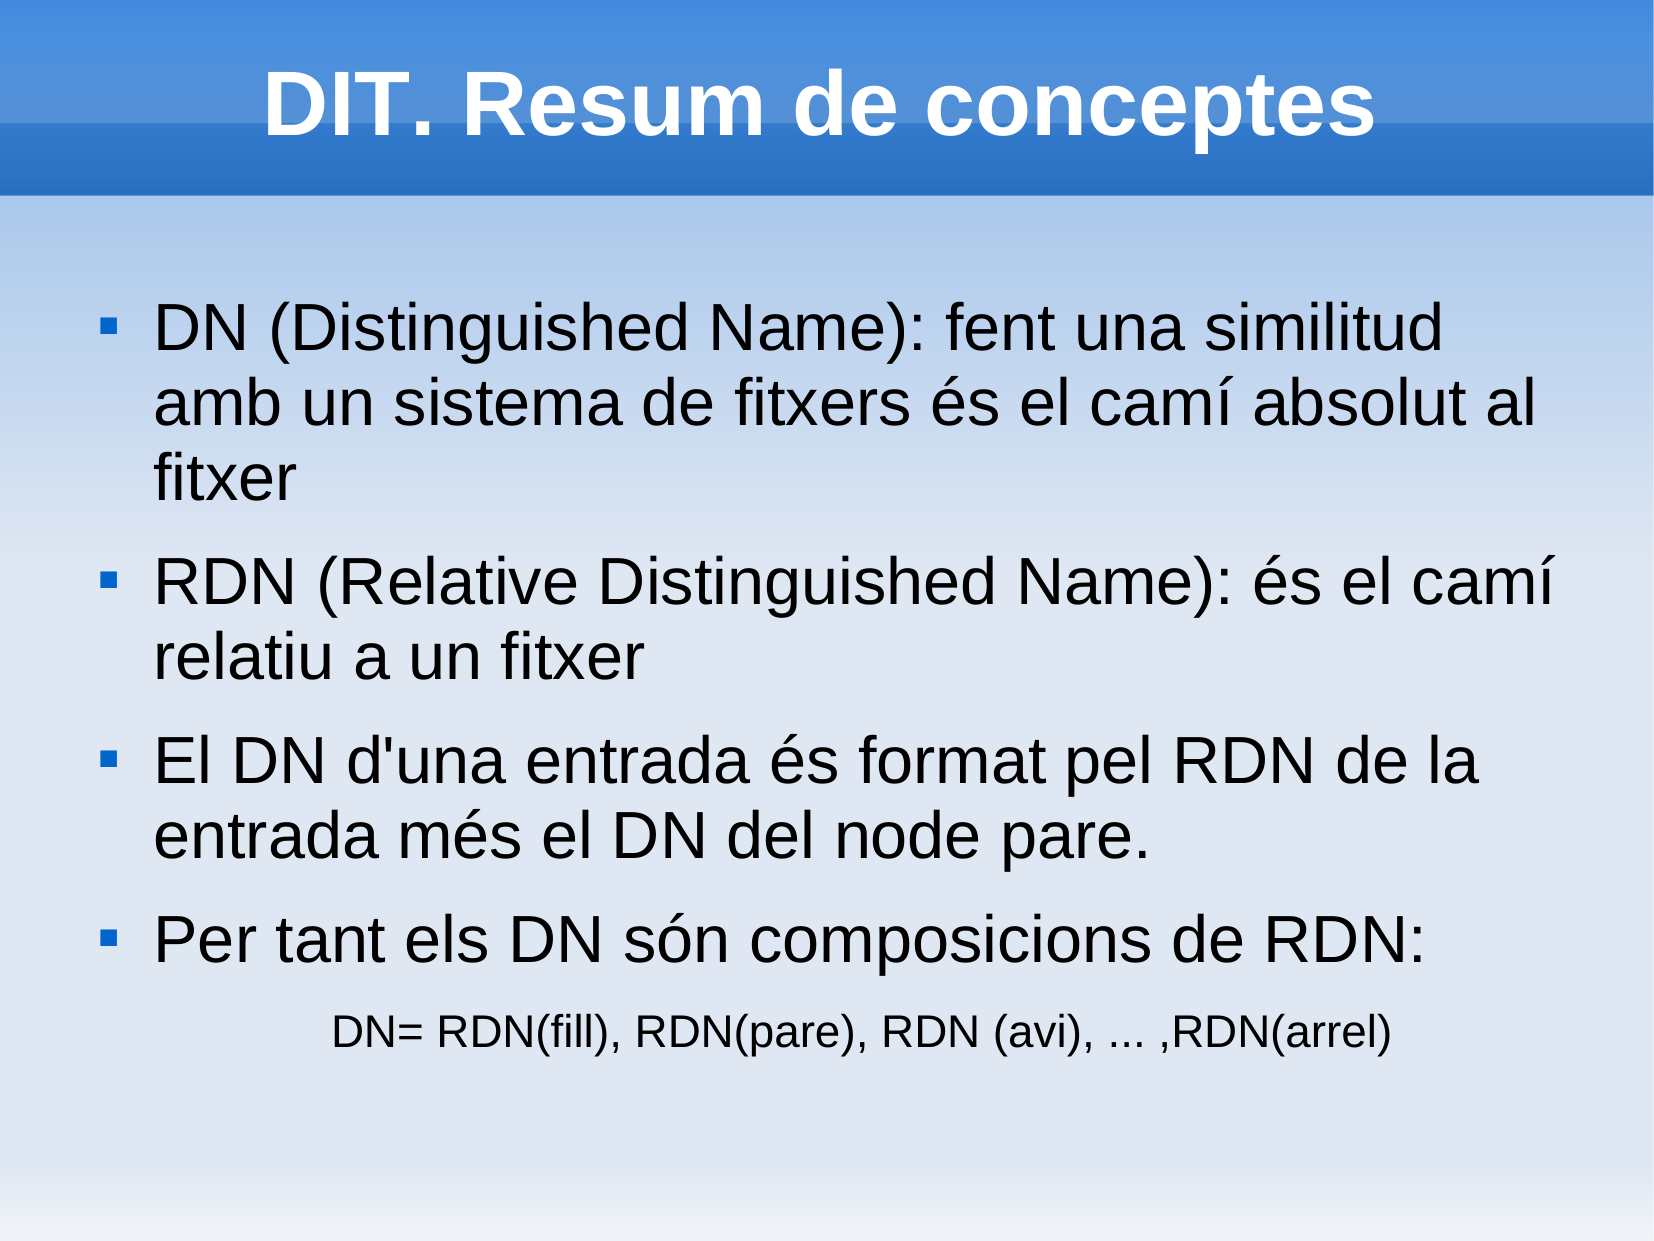

# DIT. Resum de conceptes
DN (Distinguished Name): fent una similitud amb un sistema de fitxers és el camí absolut al fitxer
RDN (Relative Distinguished Name): és el camí relatiu a un fitxer
El DN d'una entrada és format pel RDN de la entrada més el DN del node pare.
Per tant els DN són composicions de RDN:
DN= RDN(fill), RDN(pare), RDN (avi), ... ,RDN(arrel)